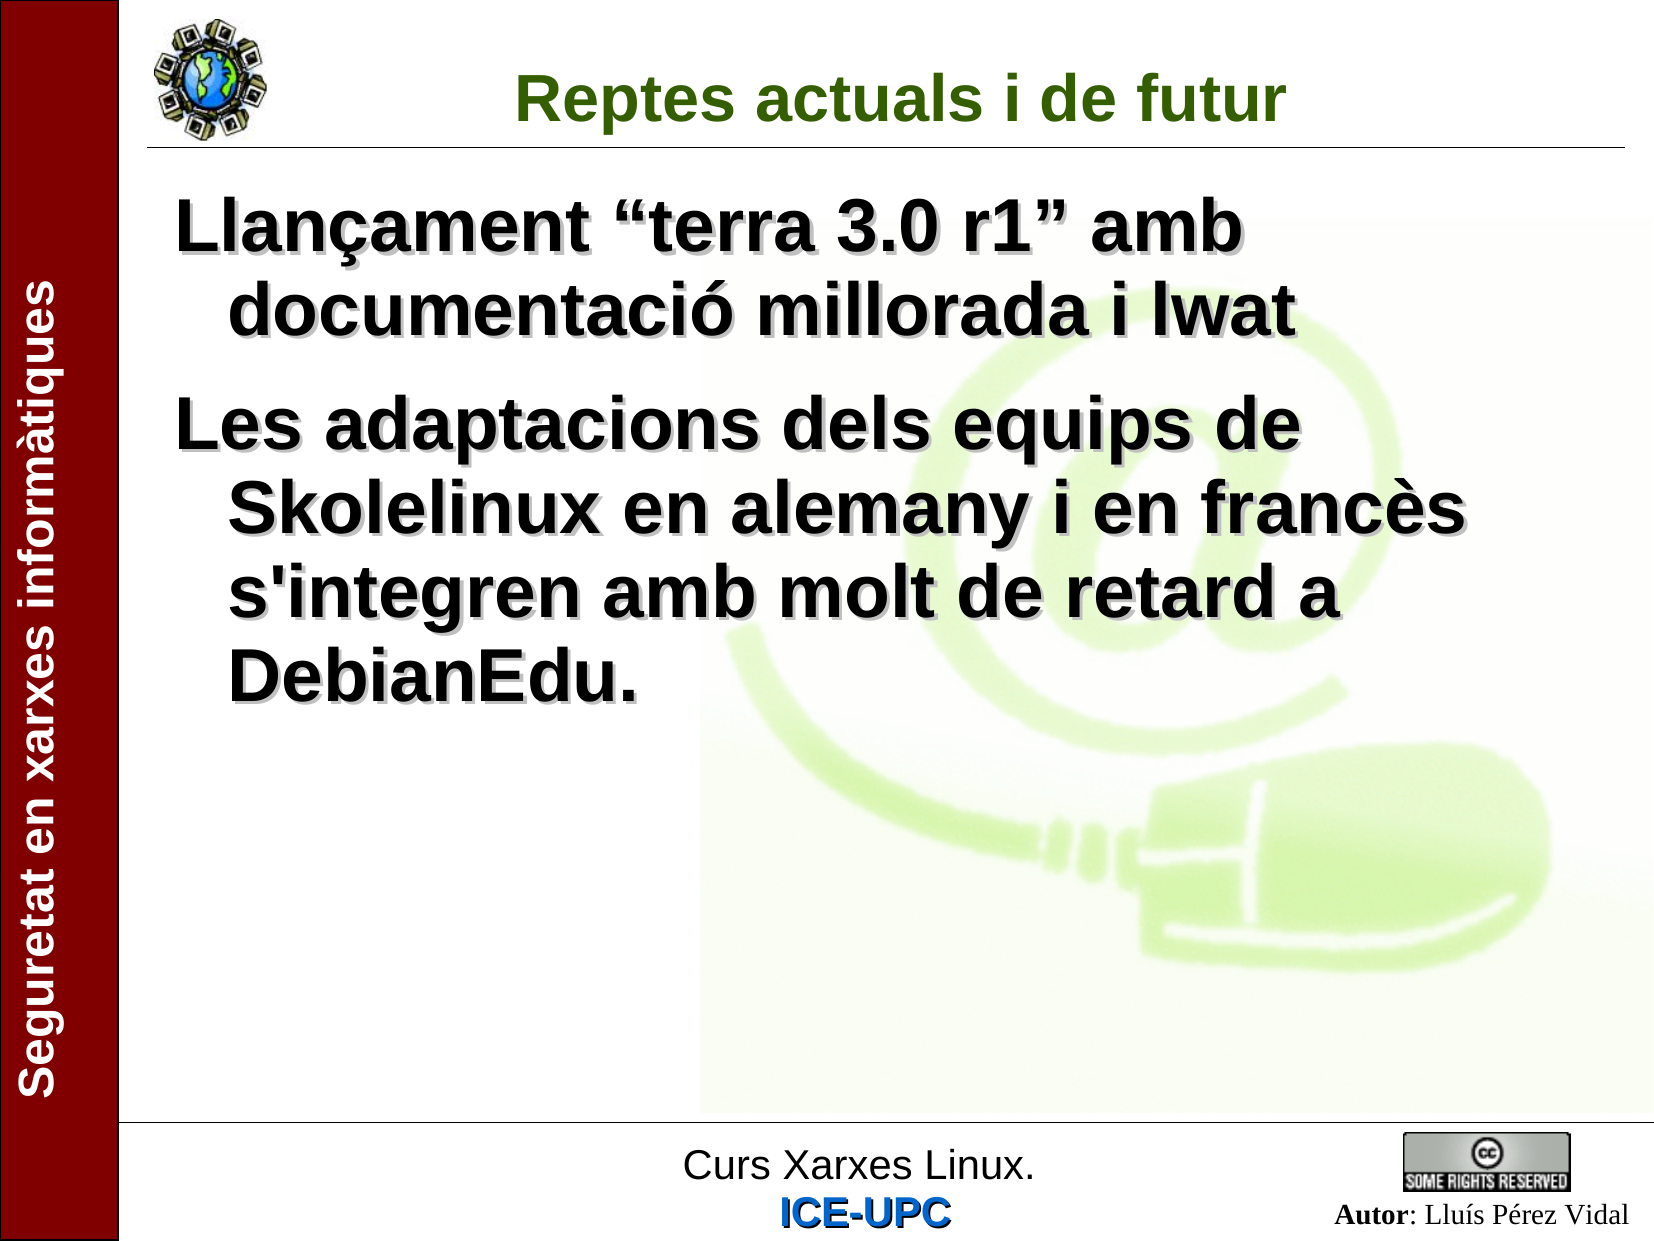

# Reptes actuals i de futur
Llançament “terra 3.0 r1” amb documentació millorada i lwat
Les adaptacions dels equips de Skolelinux en alemany i en francès s'integren amb molt de retard a DebianEdu.